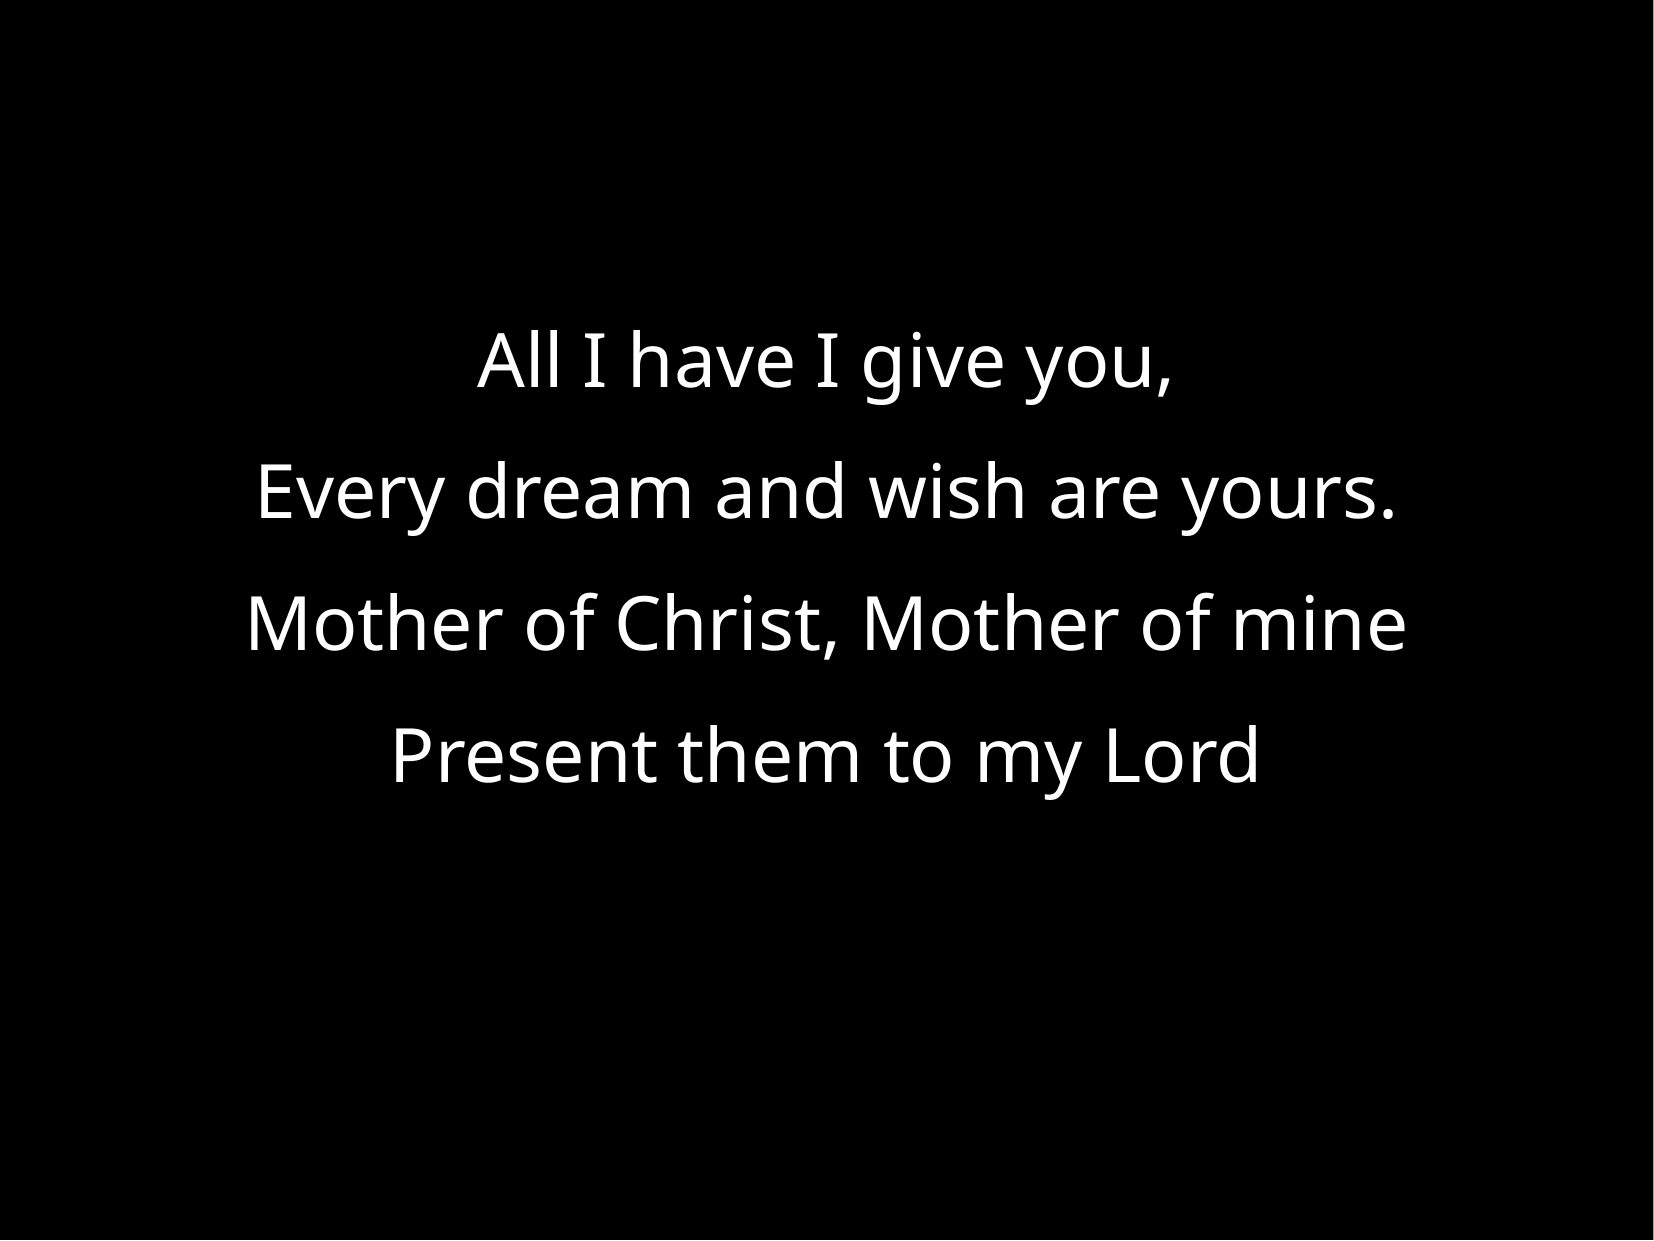

#
All I have I give you,
Every dream and wish are yours.
Mother of Christ, Mother of mine
Present them to my Lord